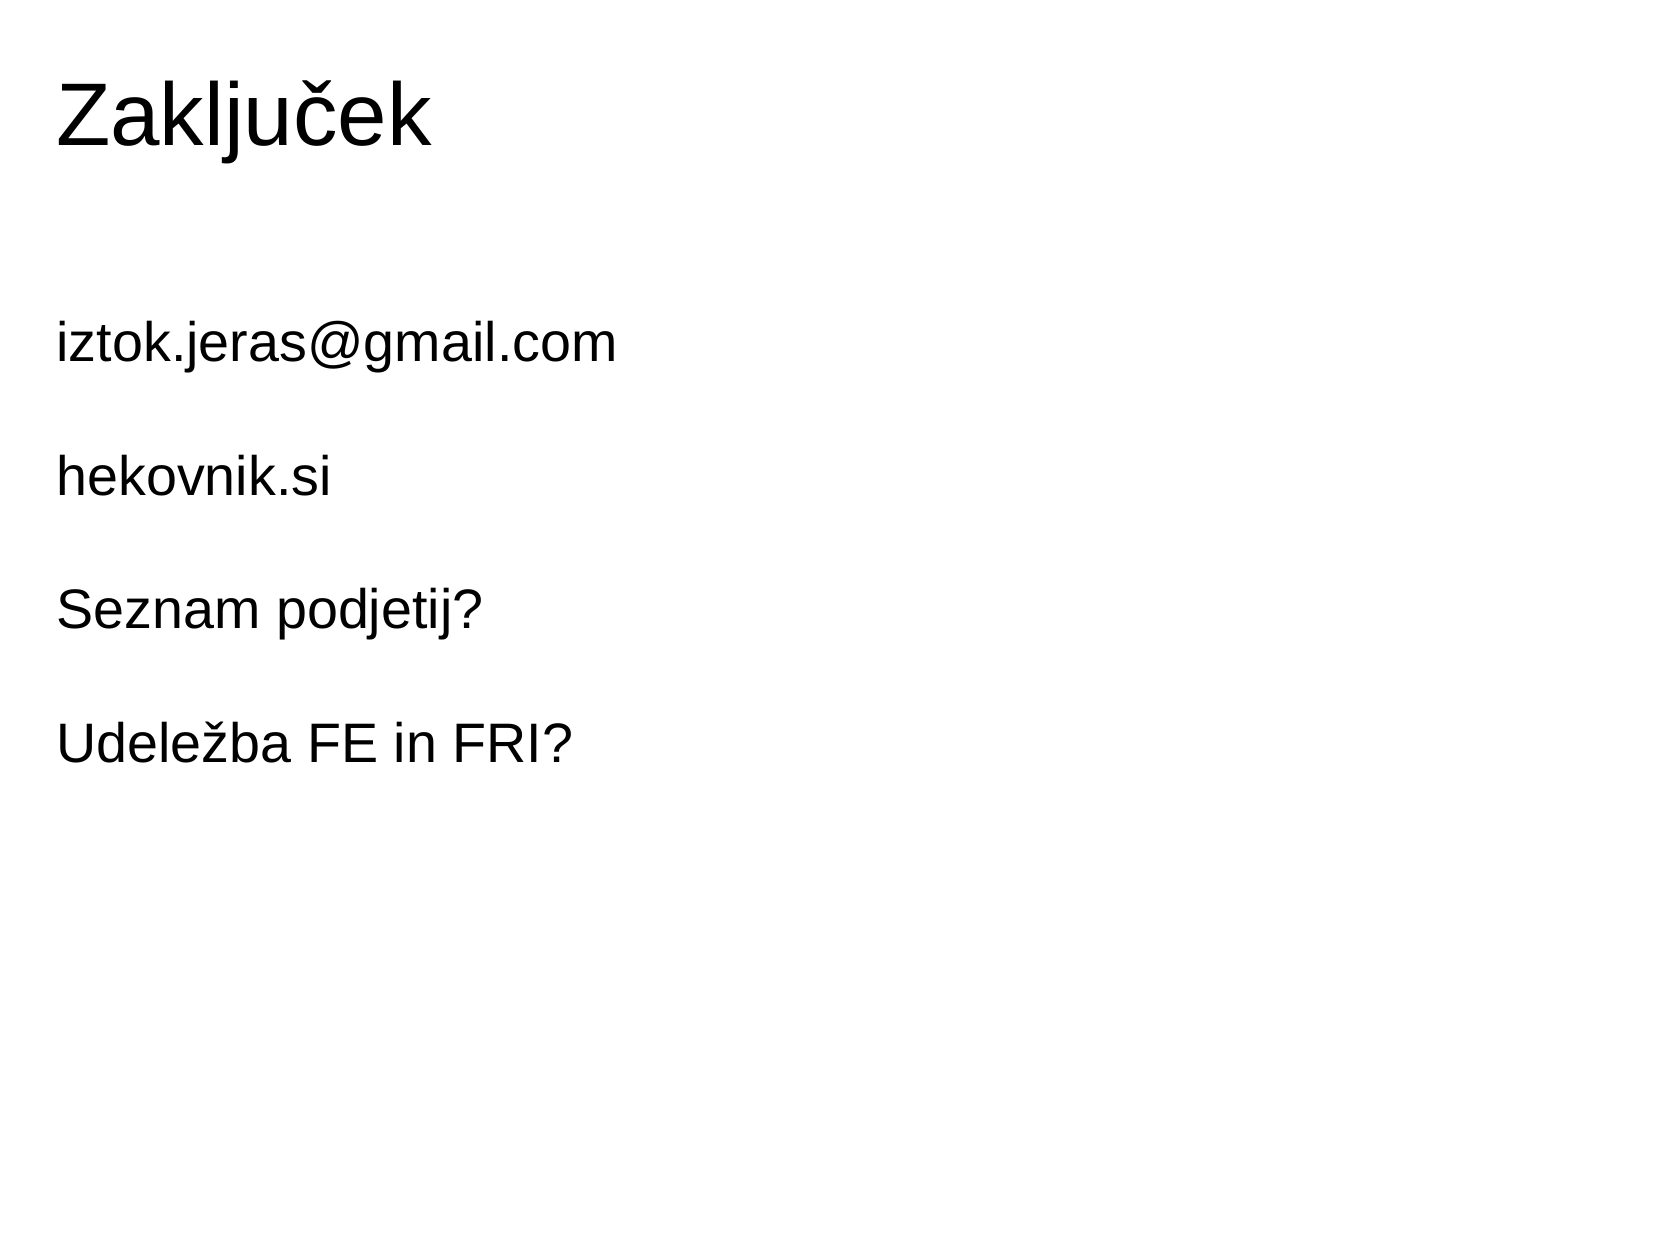

# Zaključek
iztok.jeras@gmail.com
hekovnik.si
Seznam podjetij?
Udeležba FE in FRI?